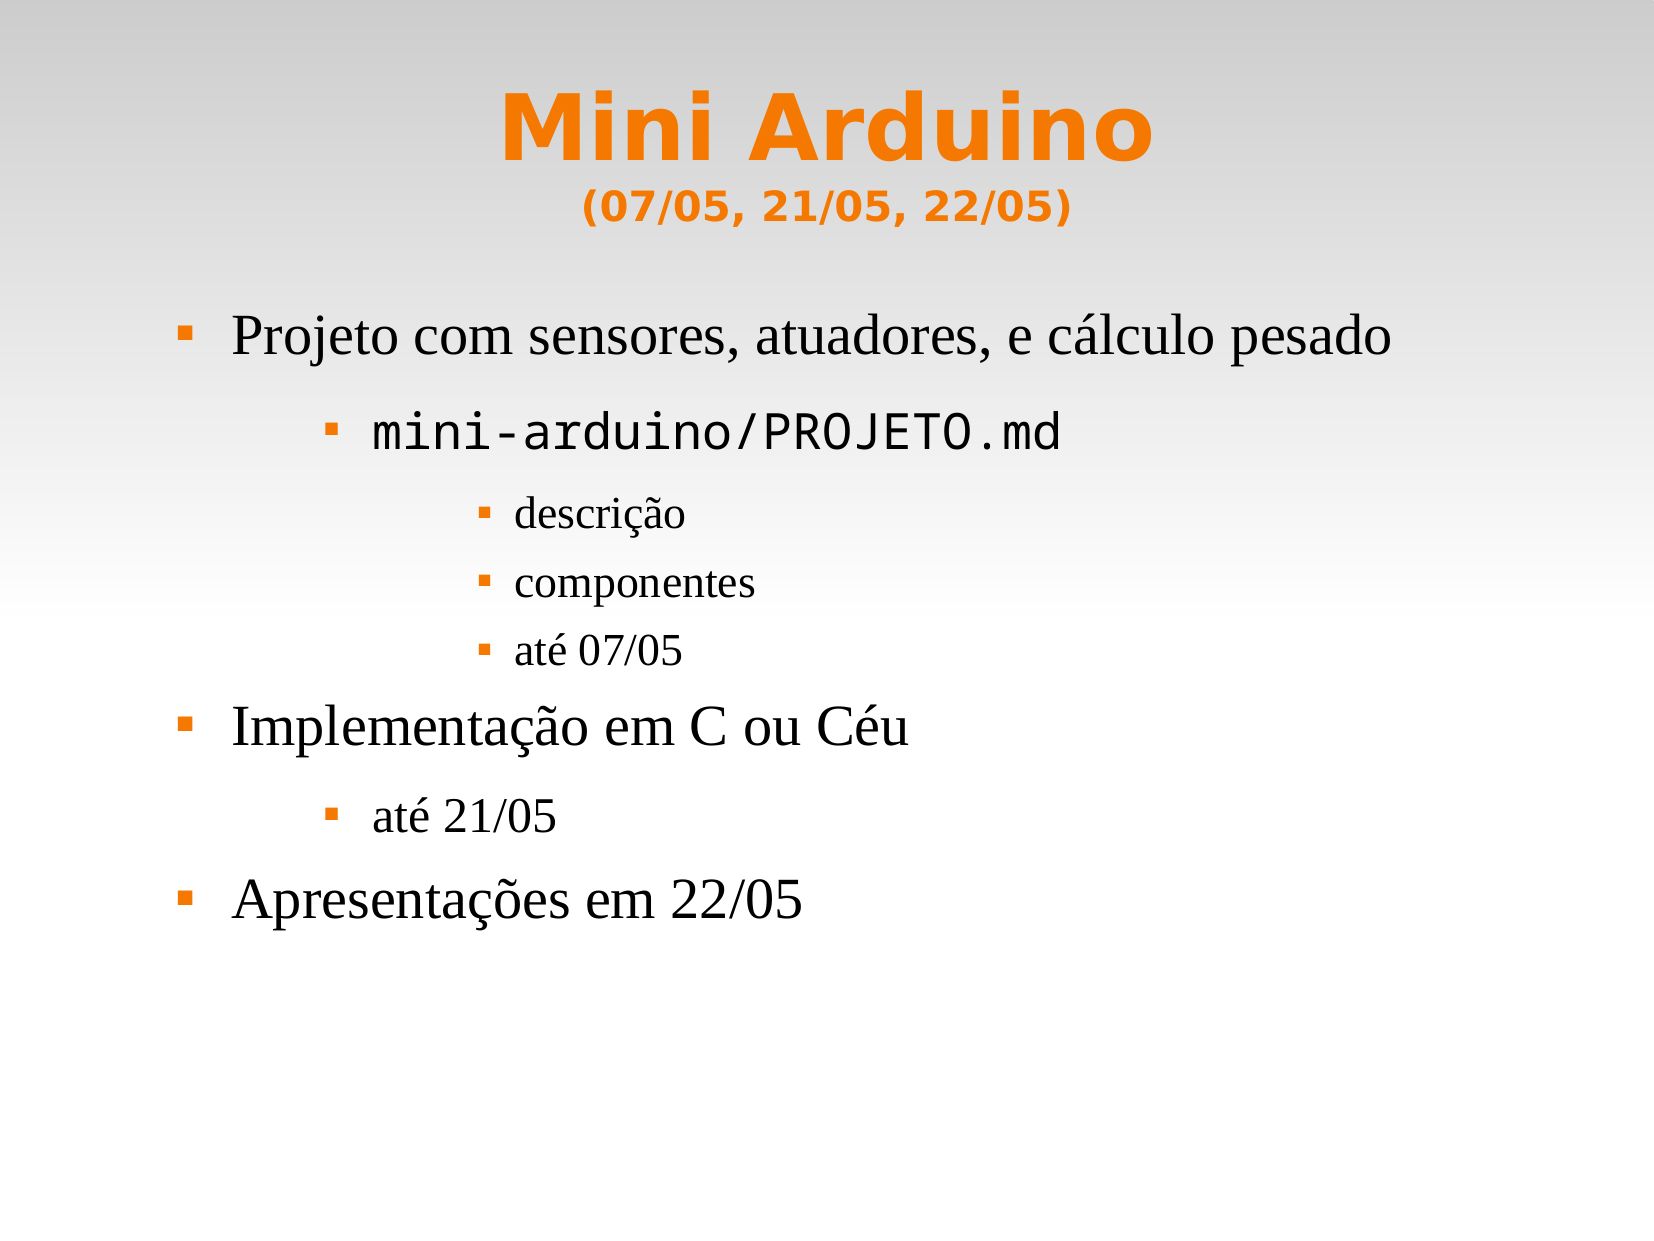

# Mini Arduino (07/05, 21/05, 22/05)
Projeto com sensores, atuadores, e cálculo pesado
mini-arduino/PROJETO.md
descrição
componentes
até 07/05
Implementação em C ou Céu
até 21/05
Apresentações em 22/05